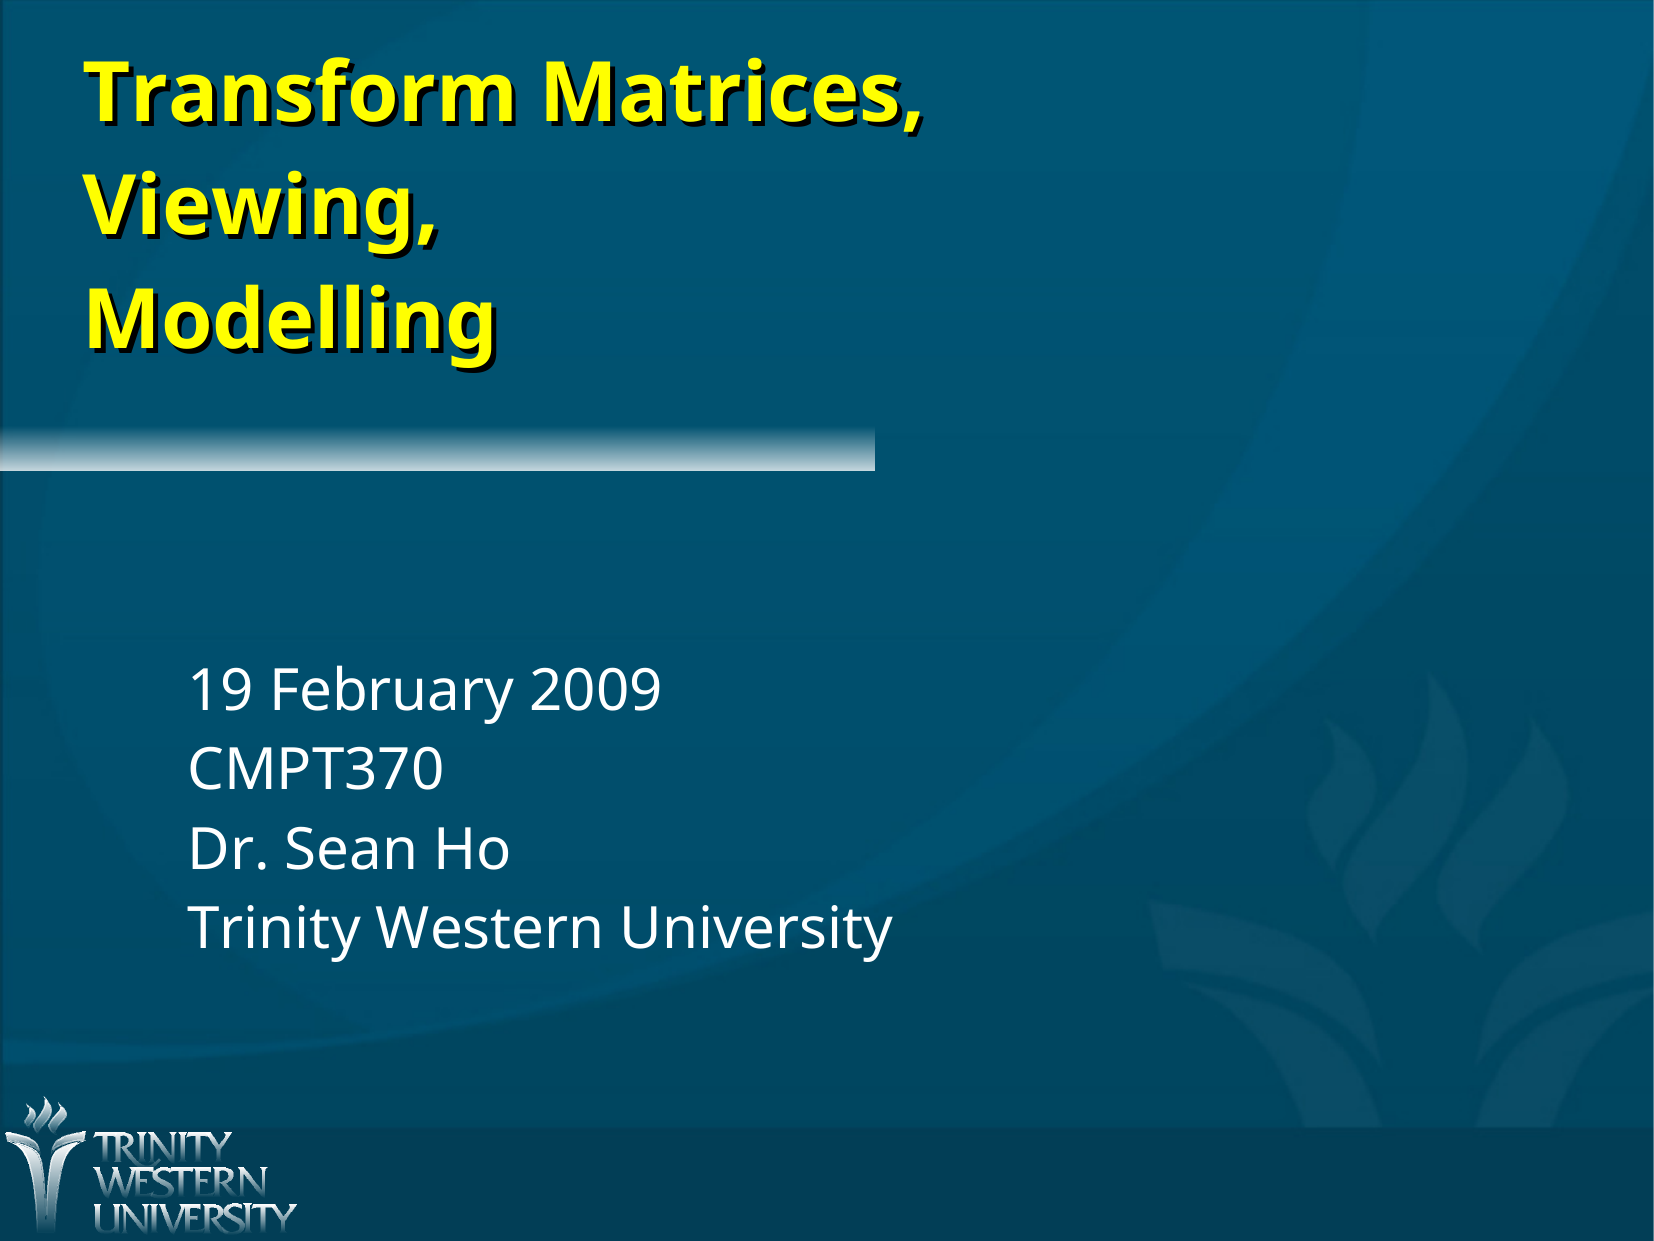

# Transform Matrices, Viewing, Modelling
19 February 2009
CMPT370
Dr. Sean Ho
Trinity Western University